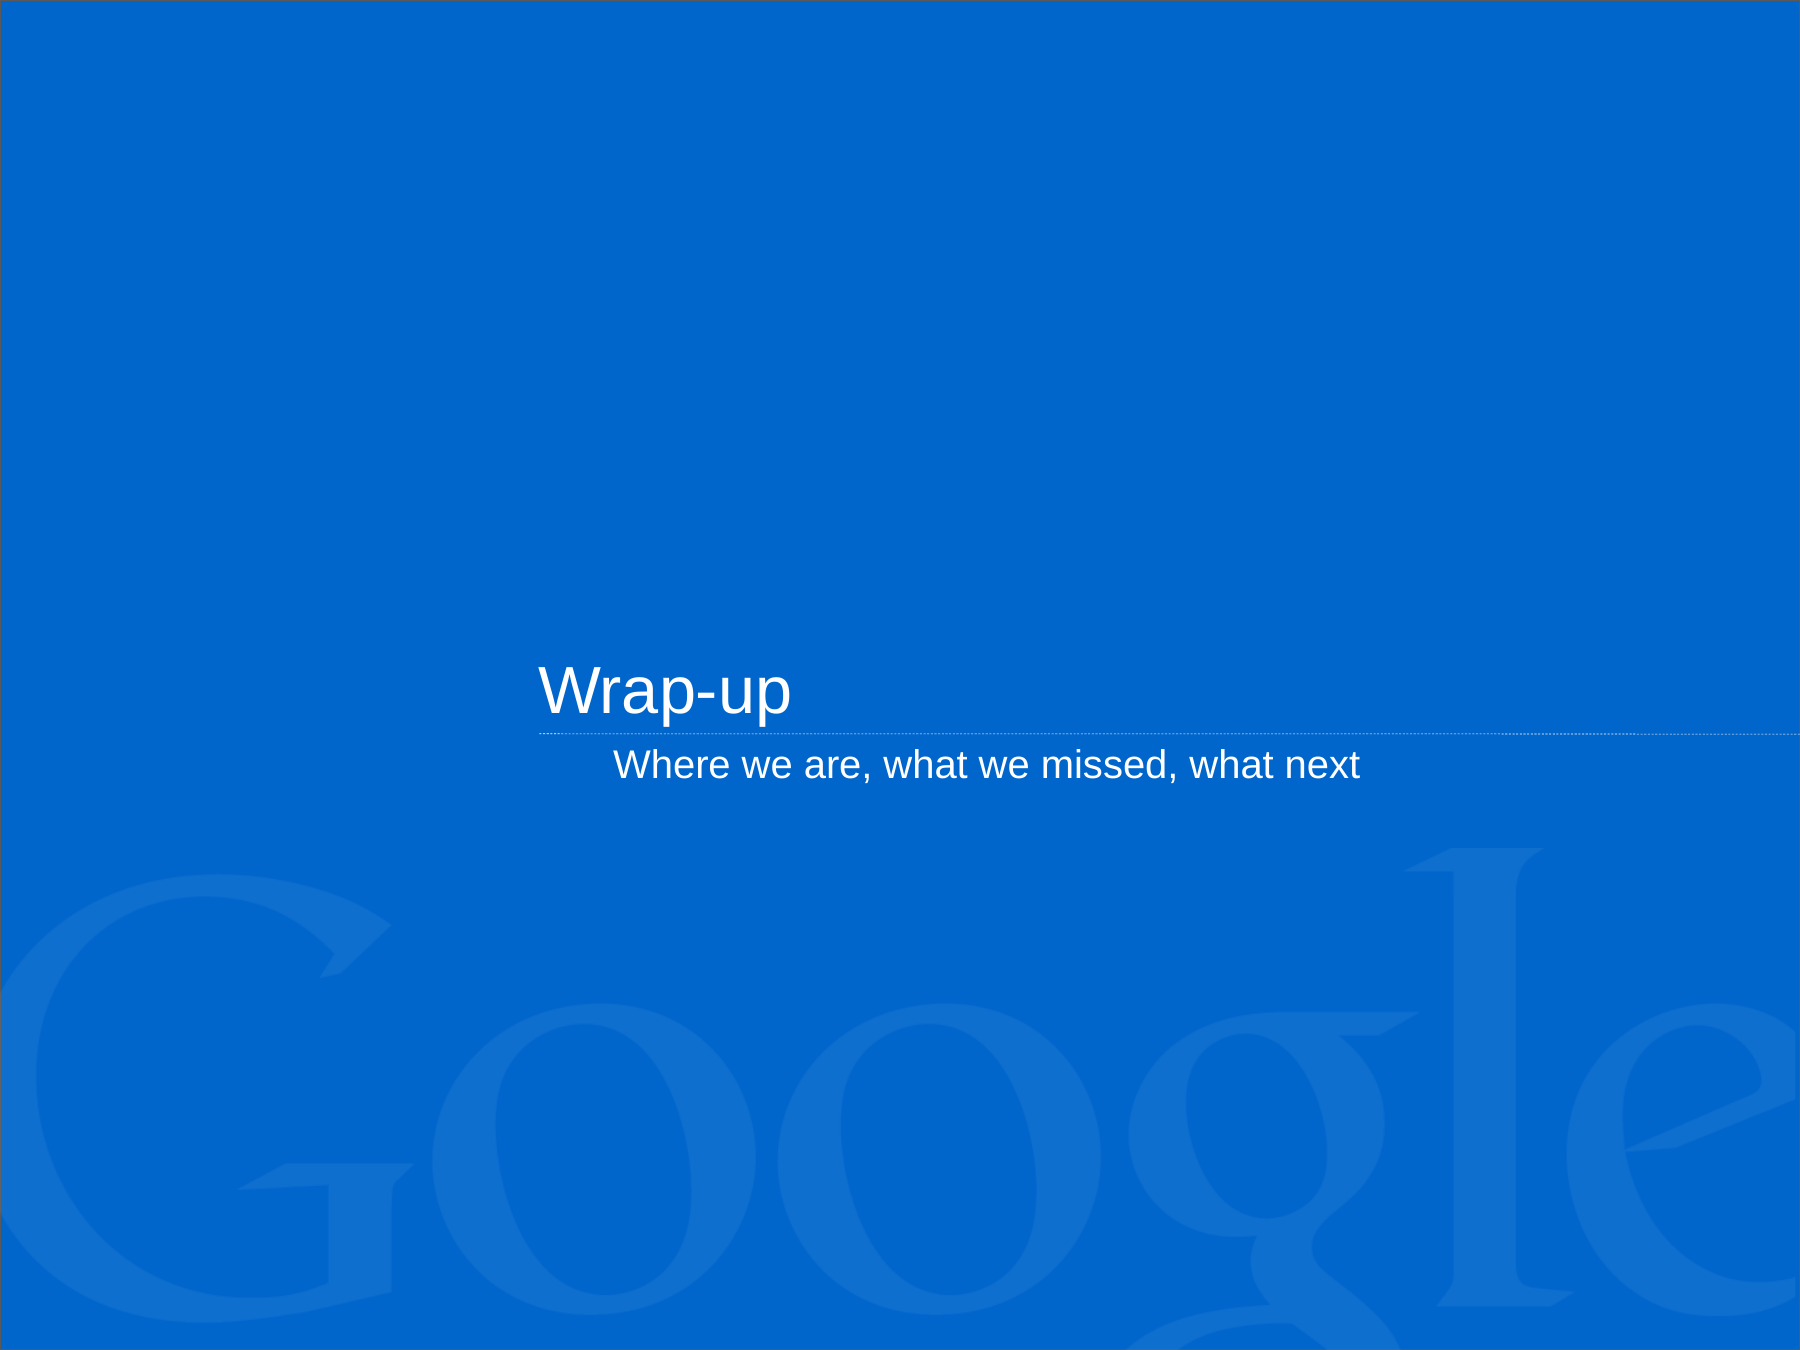

# Wrap-up
Where we are, what we missed, what next